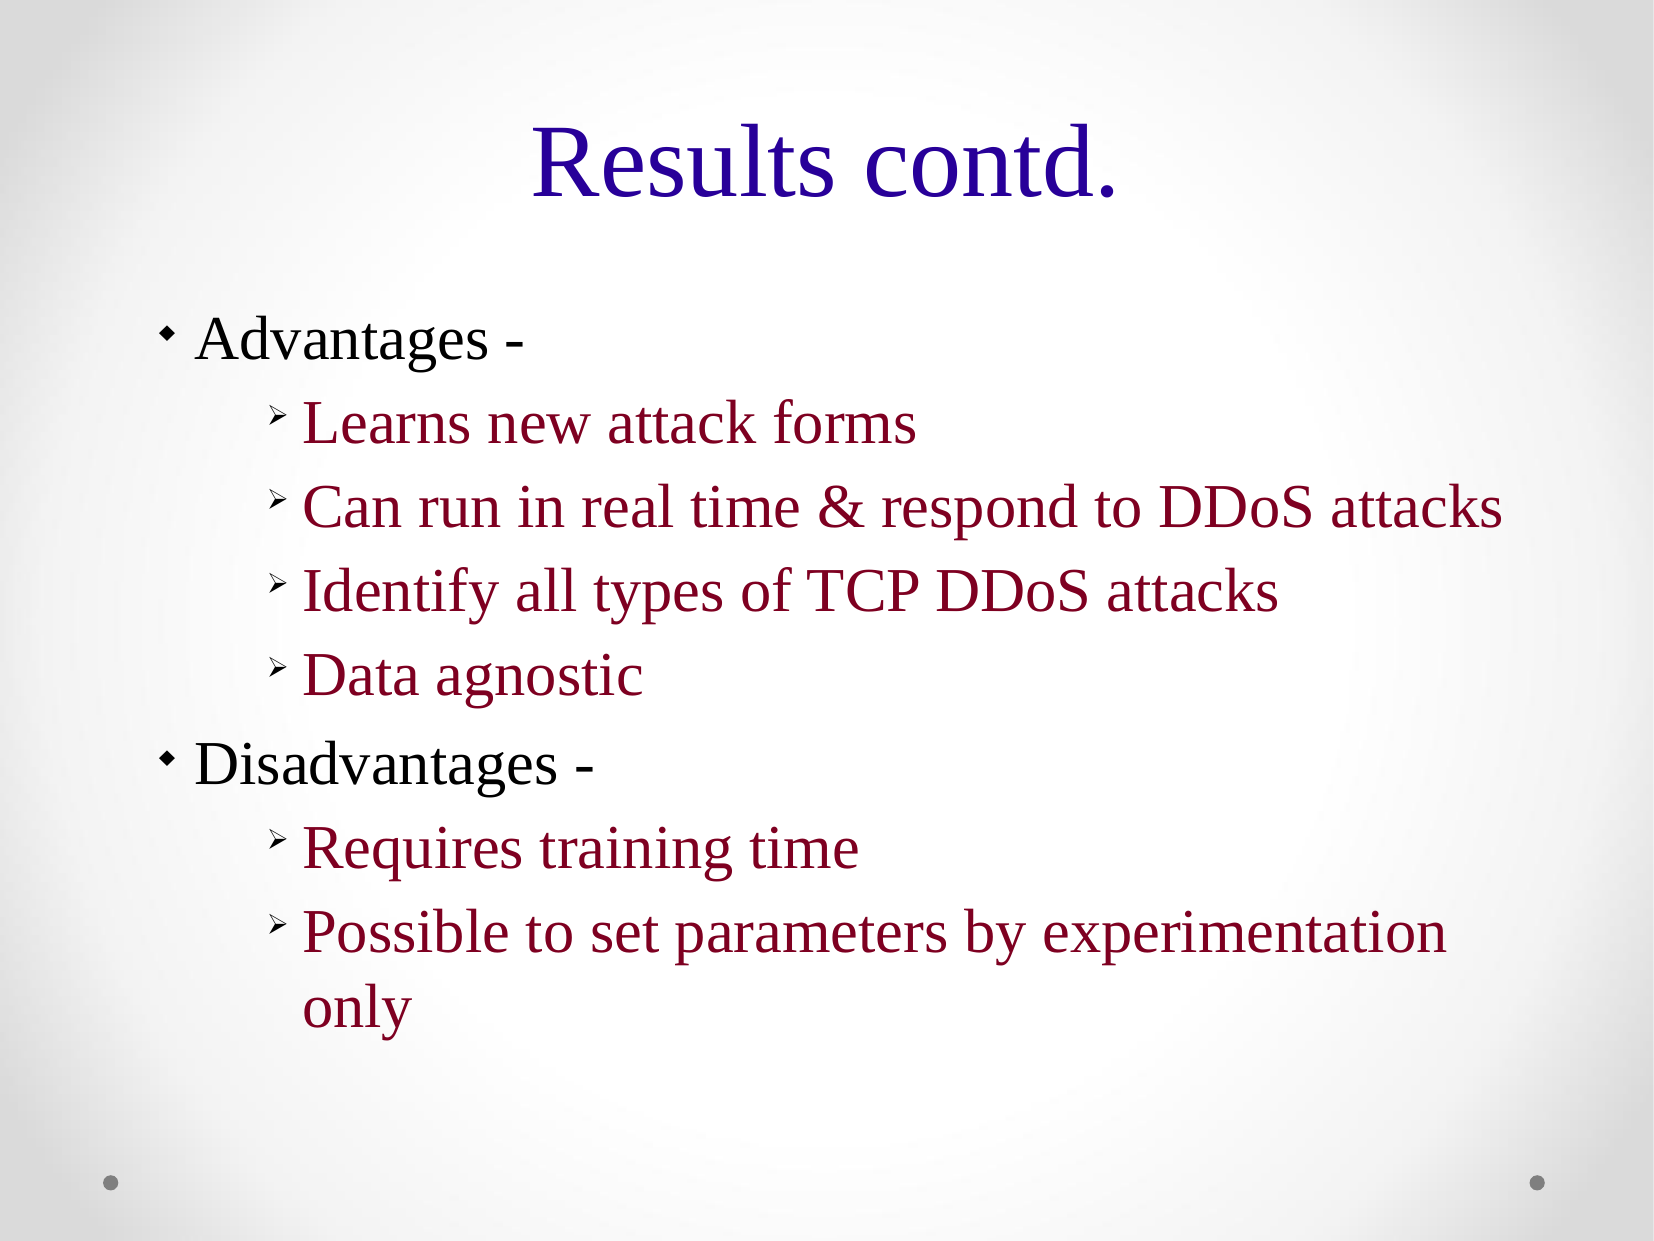

# Results contd.
Advantages -
Learns new attack forms
Can run in real time & respond to DDoS attacks
Identify all types of TCP DDoS attacks
Data agnostic
Disadvantages -
Requires training time
Possible to set parameters by experimentation only